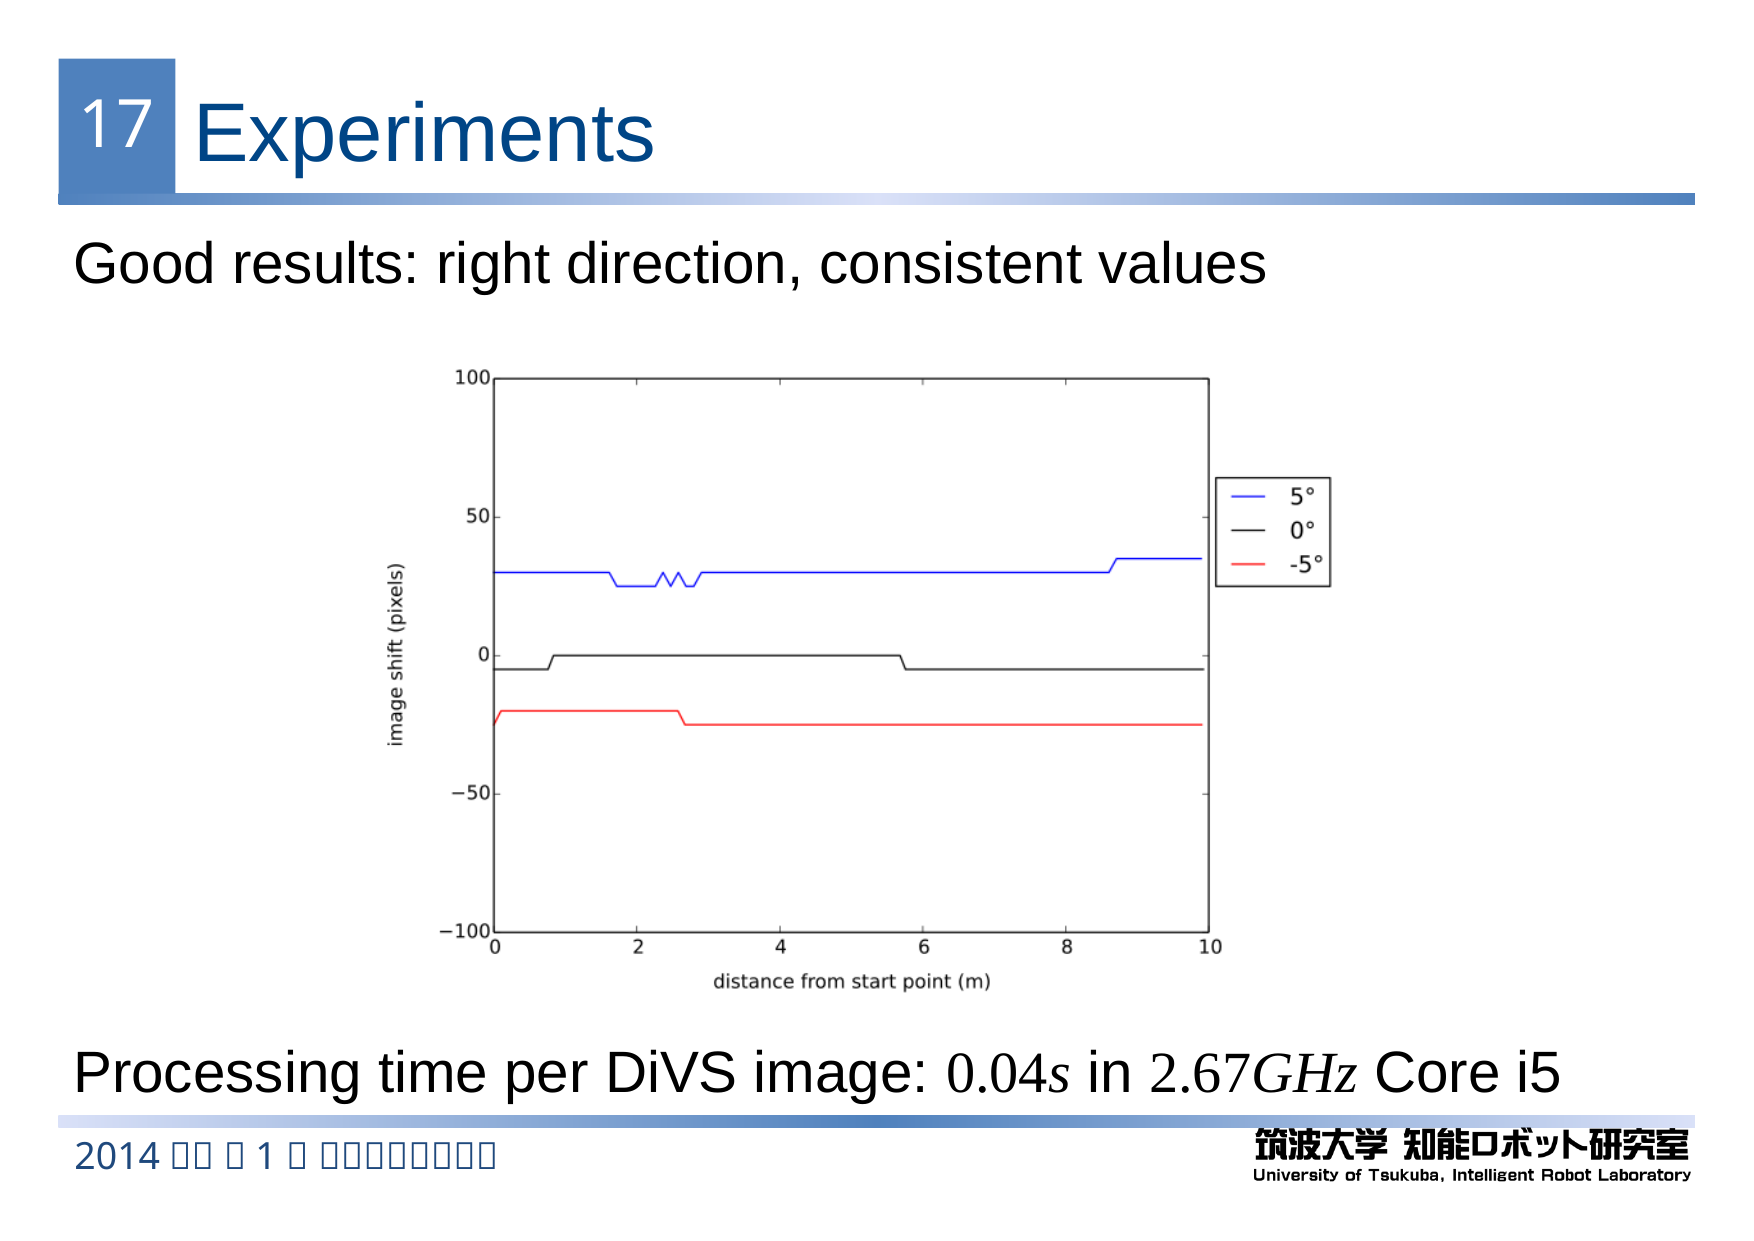

# Experiments
Good results: right direction, consistent values
Processing time per DiVS image: 0.04s in 2.67GHz Core i5